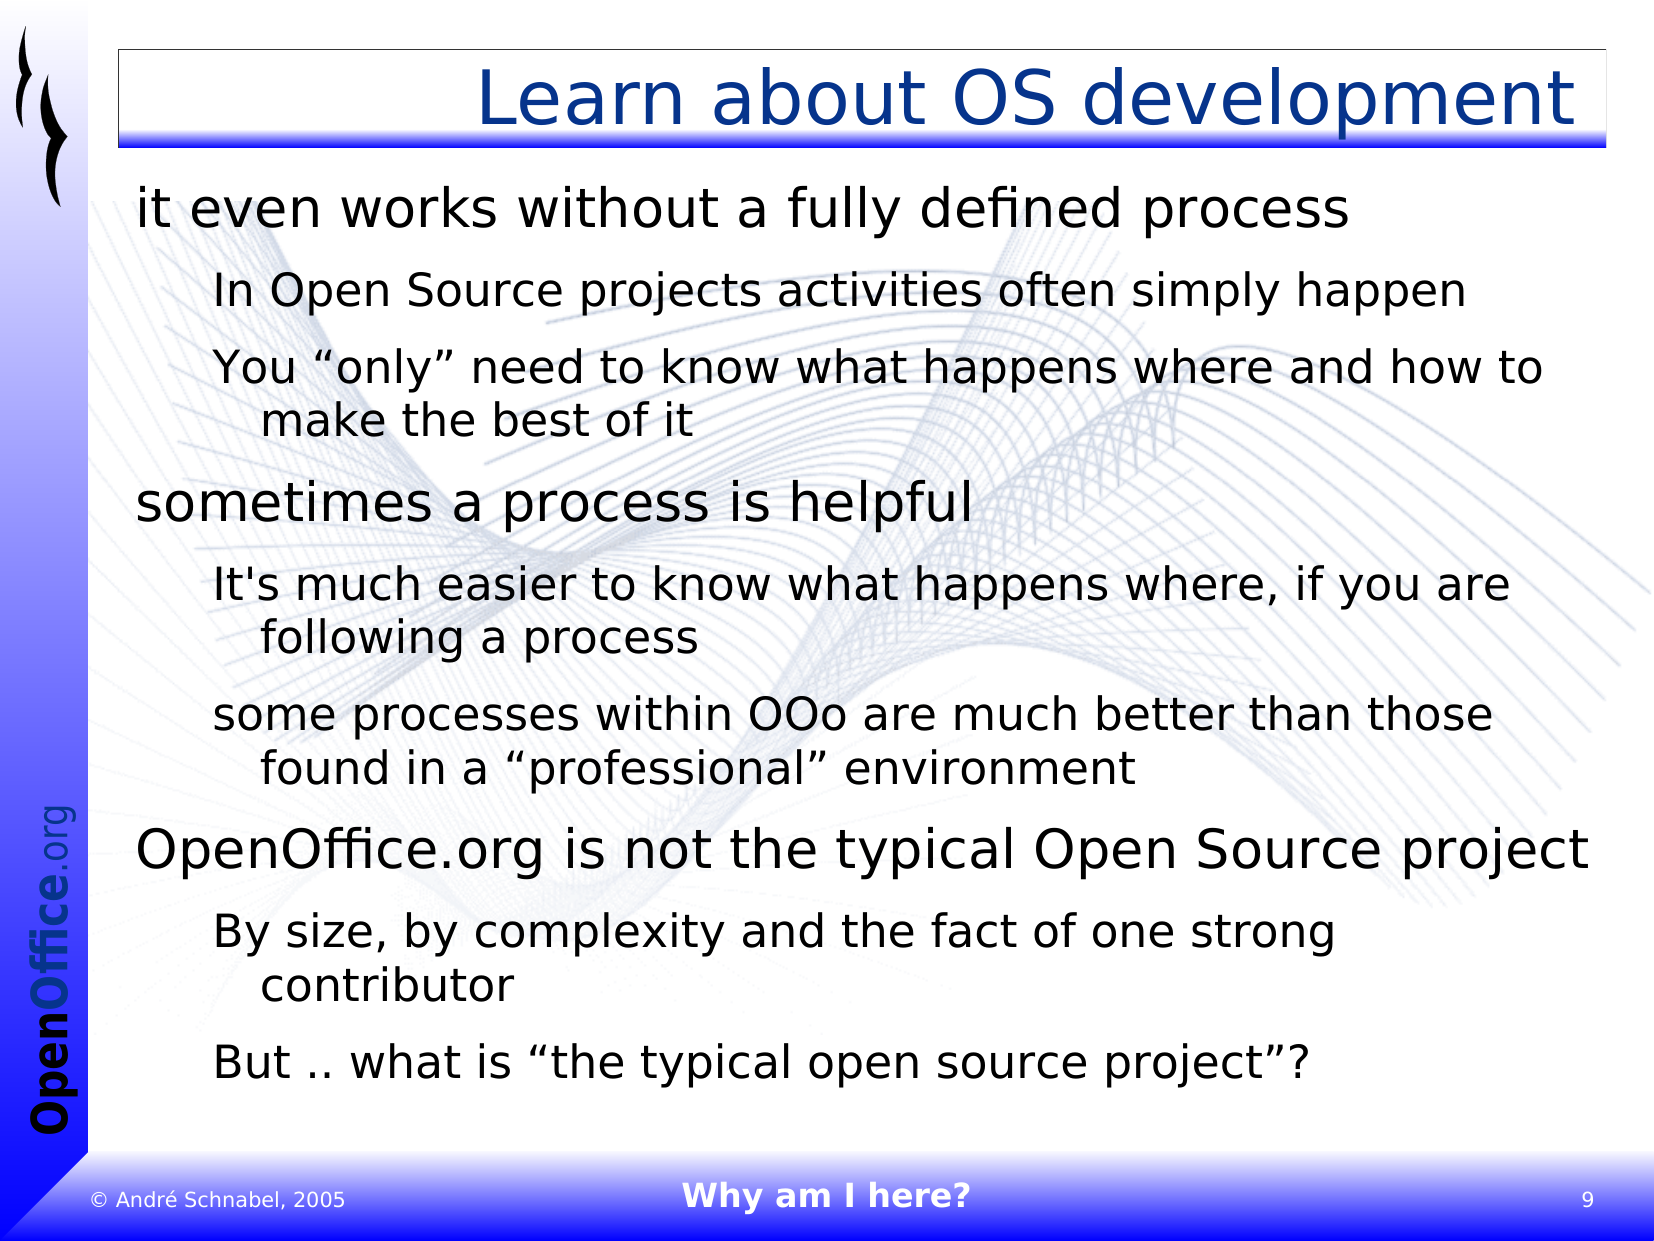

Learn about OS development
# it even works without a fully defined process
In Open Source projects activities often simply happen
You “only” need to know what happens where and how to make the best of it
sometimes a process is helpful
It's much easier to know what happens where, if you are following a process
some processes within OOo are much better than those found in a “professional” environment
OpenOffice.org is not the typical Open Source project
By size, by complexity and the fact of one strong contributor
But .. what is “the typical open source project”?